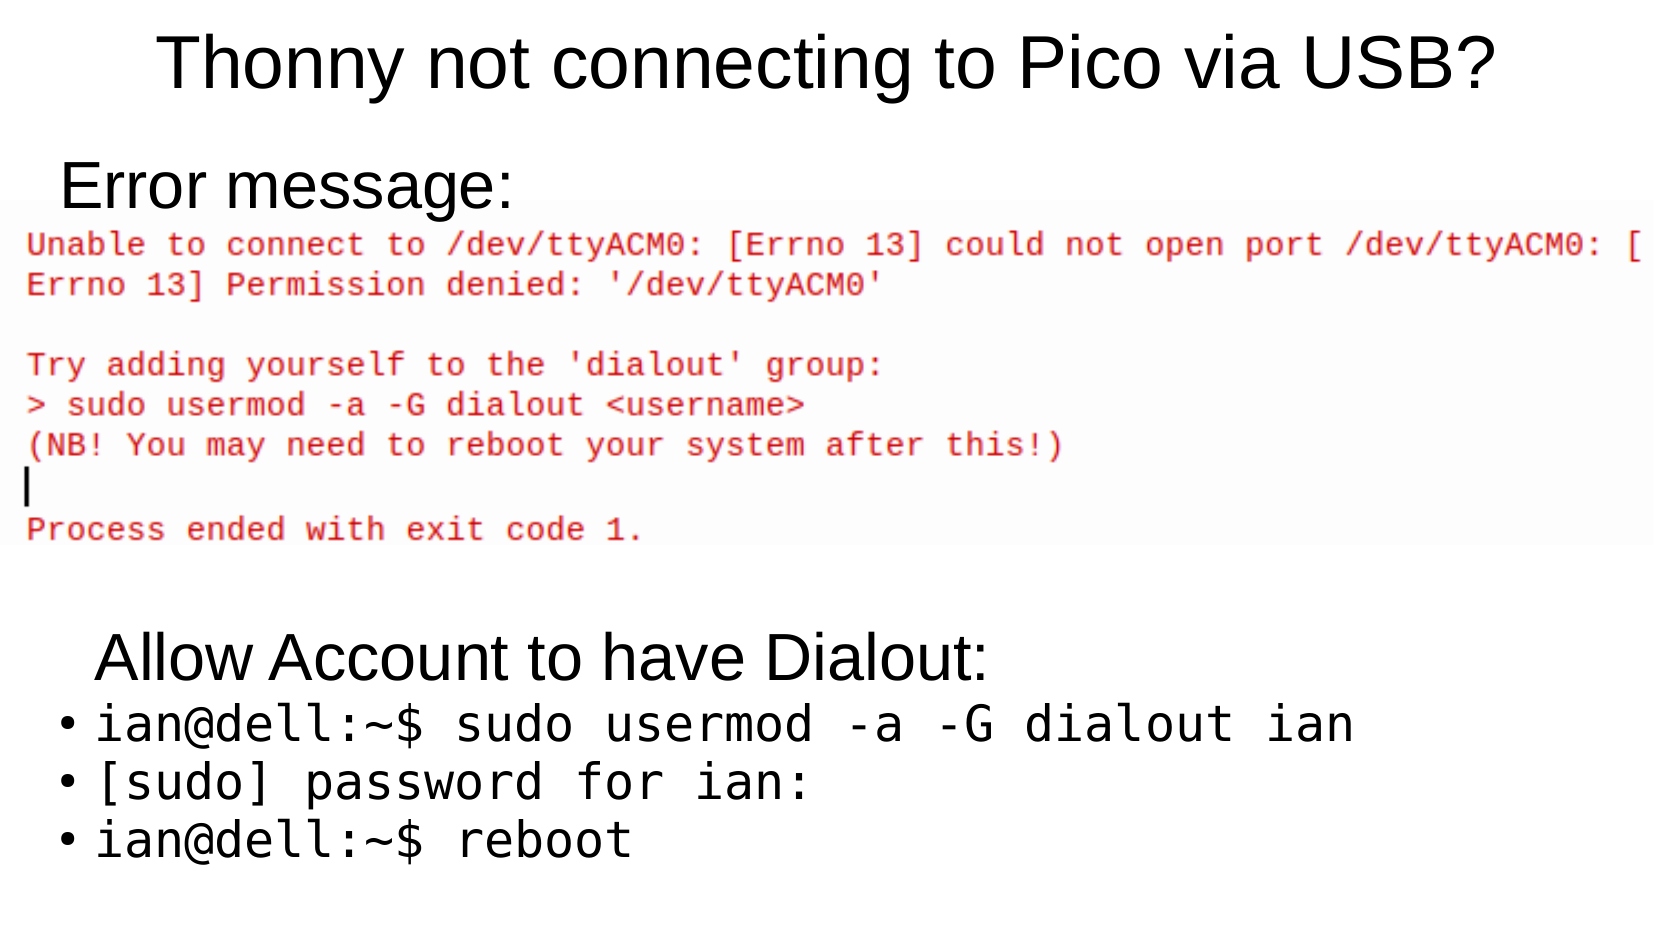

# Thonny not connecting to Pico via USB?
Error message:
Allow Account to have Dialout:
ian@dell:~$ sudo usermod -a -G dialout ian
[sudo] password for ian:
ian@dell:~$ reboot